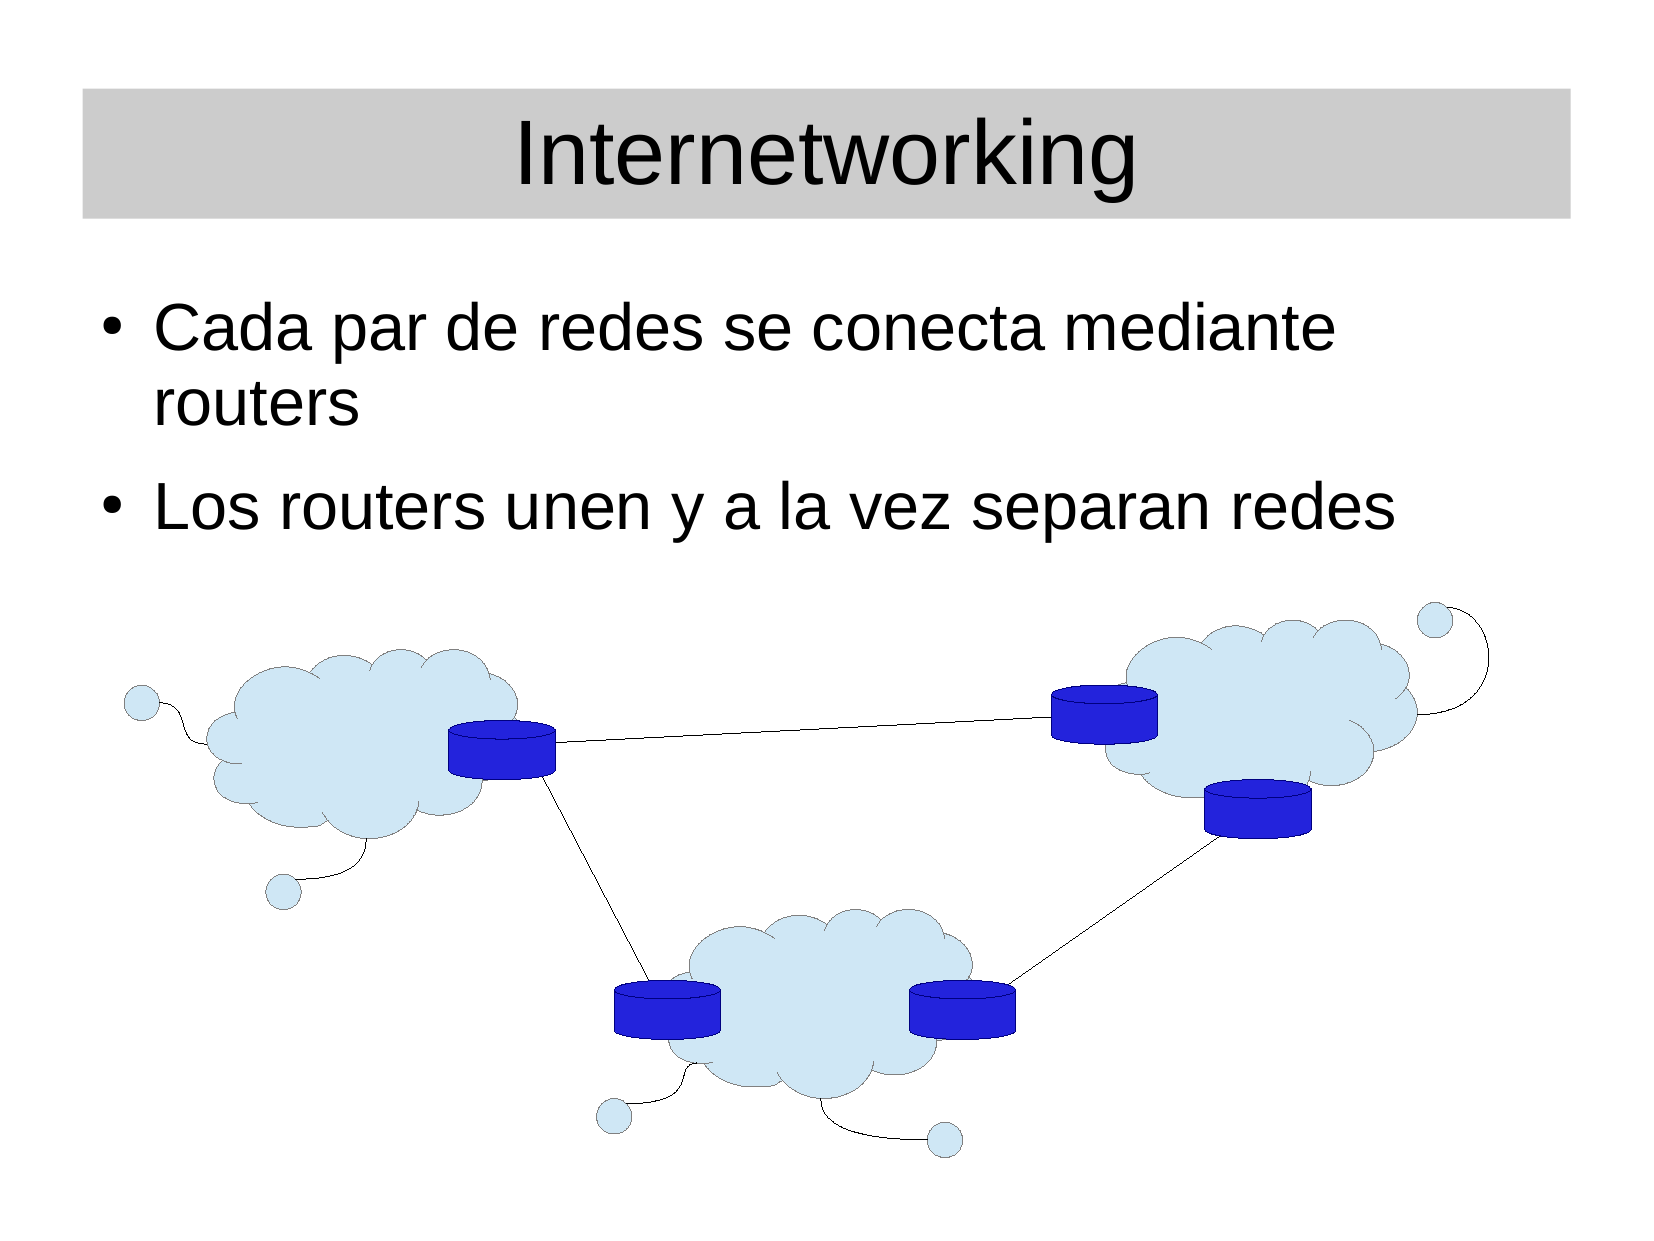

# Internetworking
Cada par de redes se conecta mediante routers
Los routers unen y a la vez separan redes